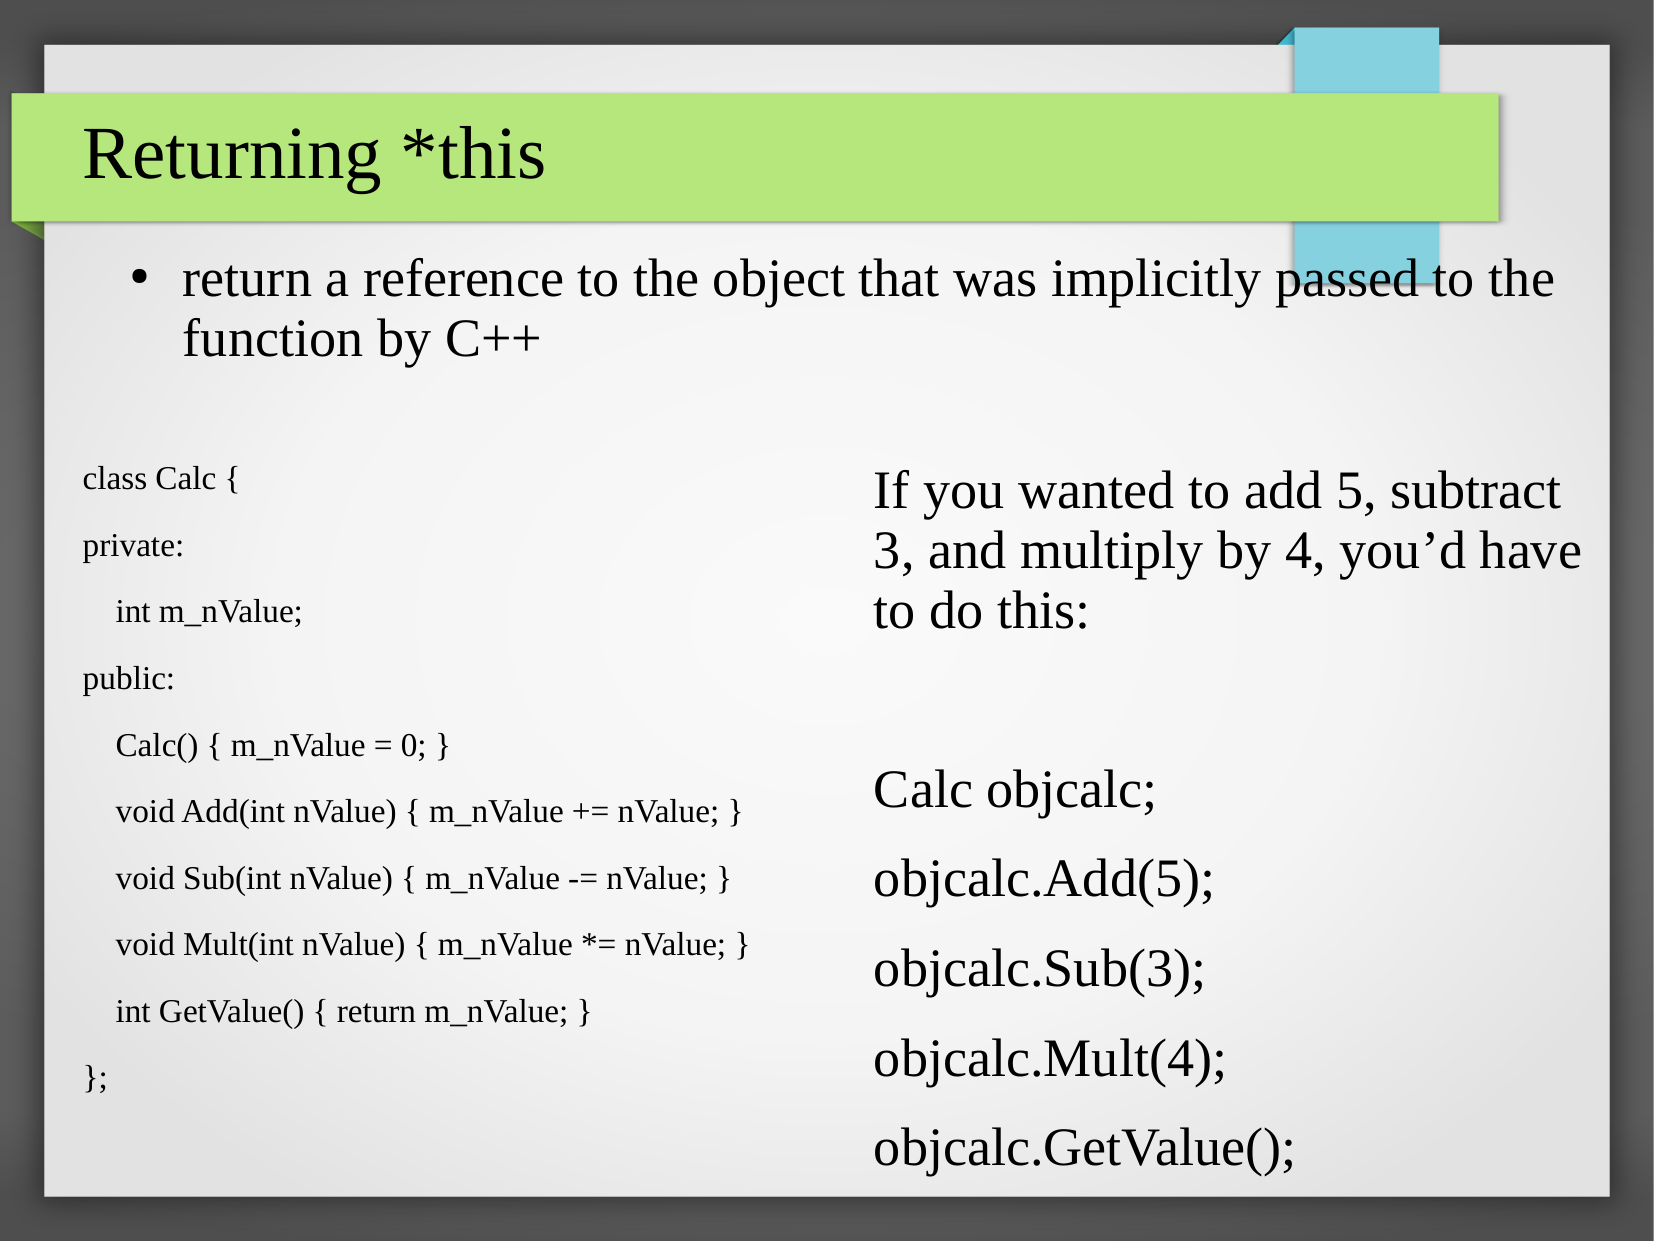

# Returning *this
return a reference to the object that was implicitly passed to the function by C++
class Calc {
private:
 int m_nValue;
public:
 Calc() { m_nValue = 0; }
 void Add(int nValue) { m_nValue += nValue; }
 void Sub(int nValue) { m_nValue -= nValue; }
 void Mult(int nValue) { m_nValue *= nValue; }
 int GetValue() { return m_nValue; }
};
If you wanted to add 5, subtract 3, and multiply by 4, you’d have to do this:
Calc objcalc;
objcalc.Add(5);
objcalc.Sub(3);
objcalc.Mult(4);
objcalc.GetValue();